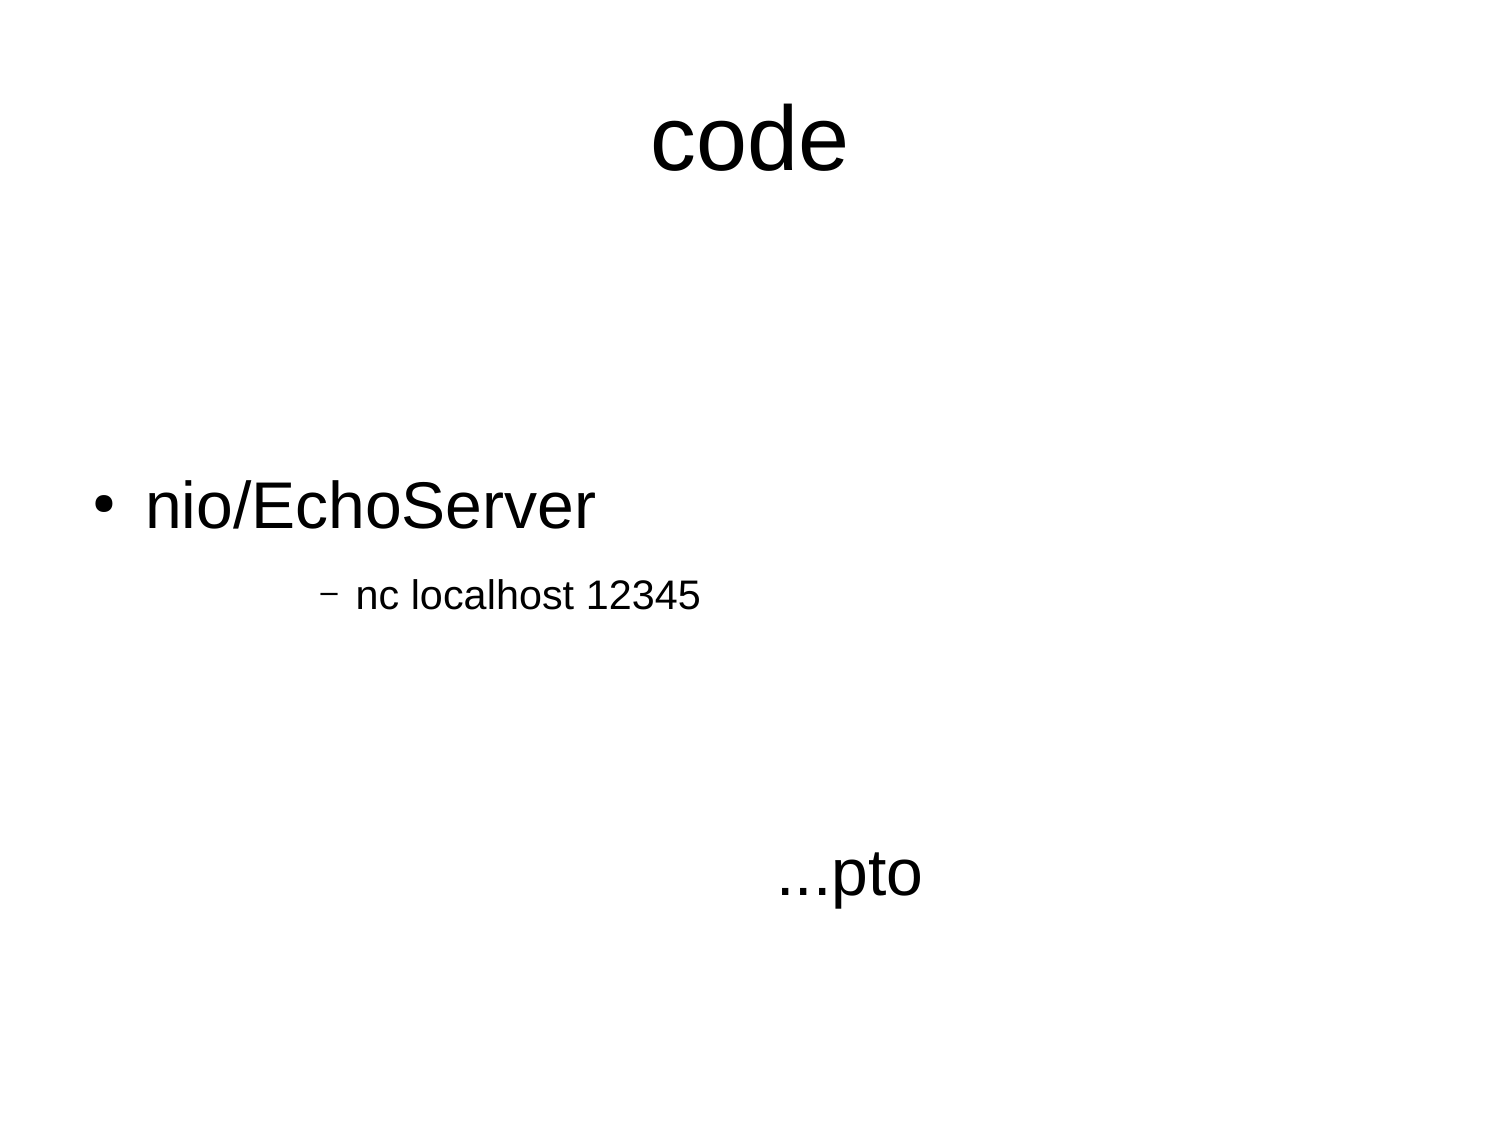

# code
nio/EchoServer
nc localhost 12345
...pto